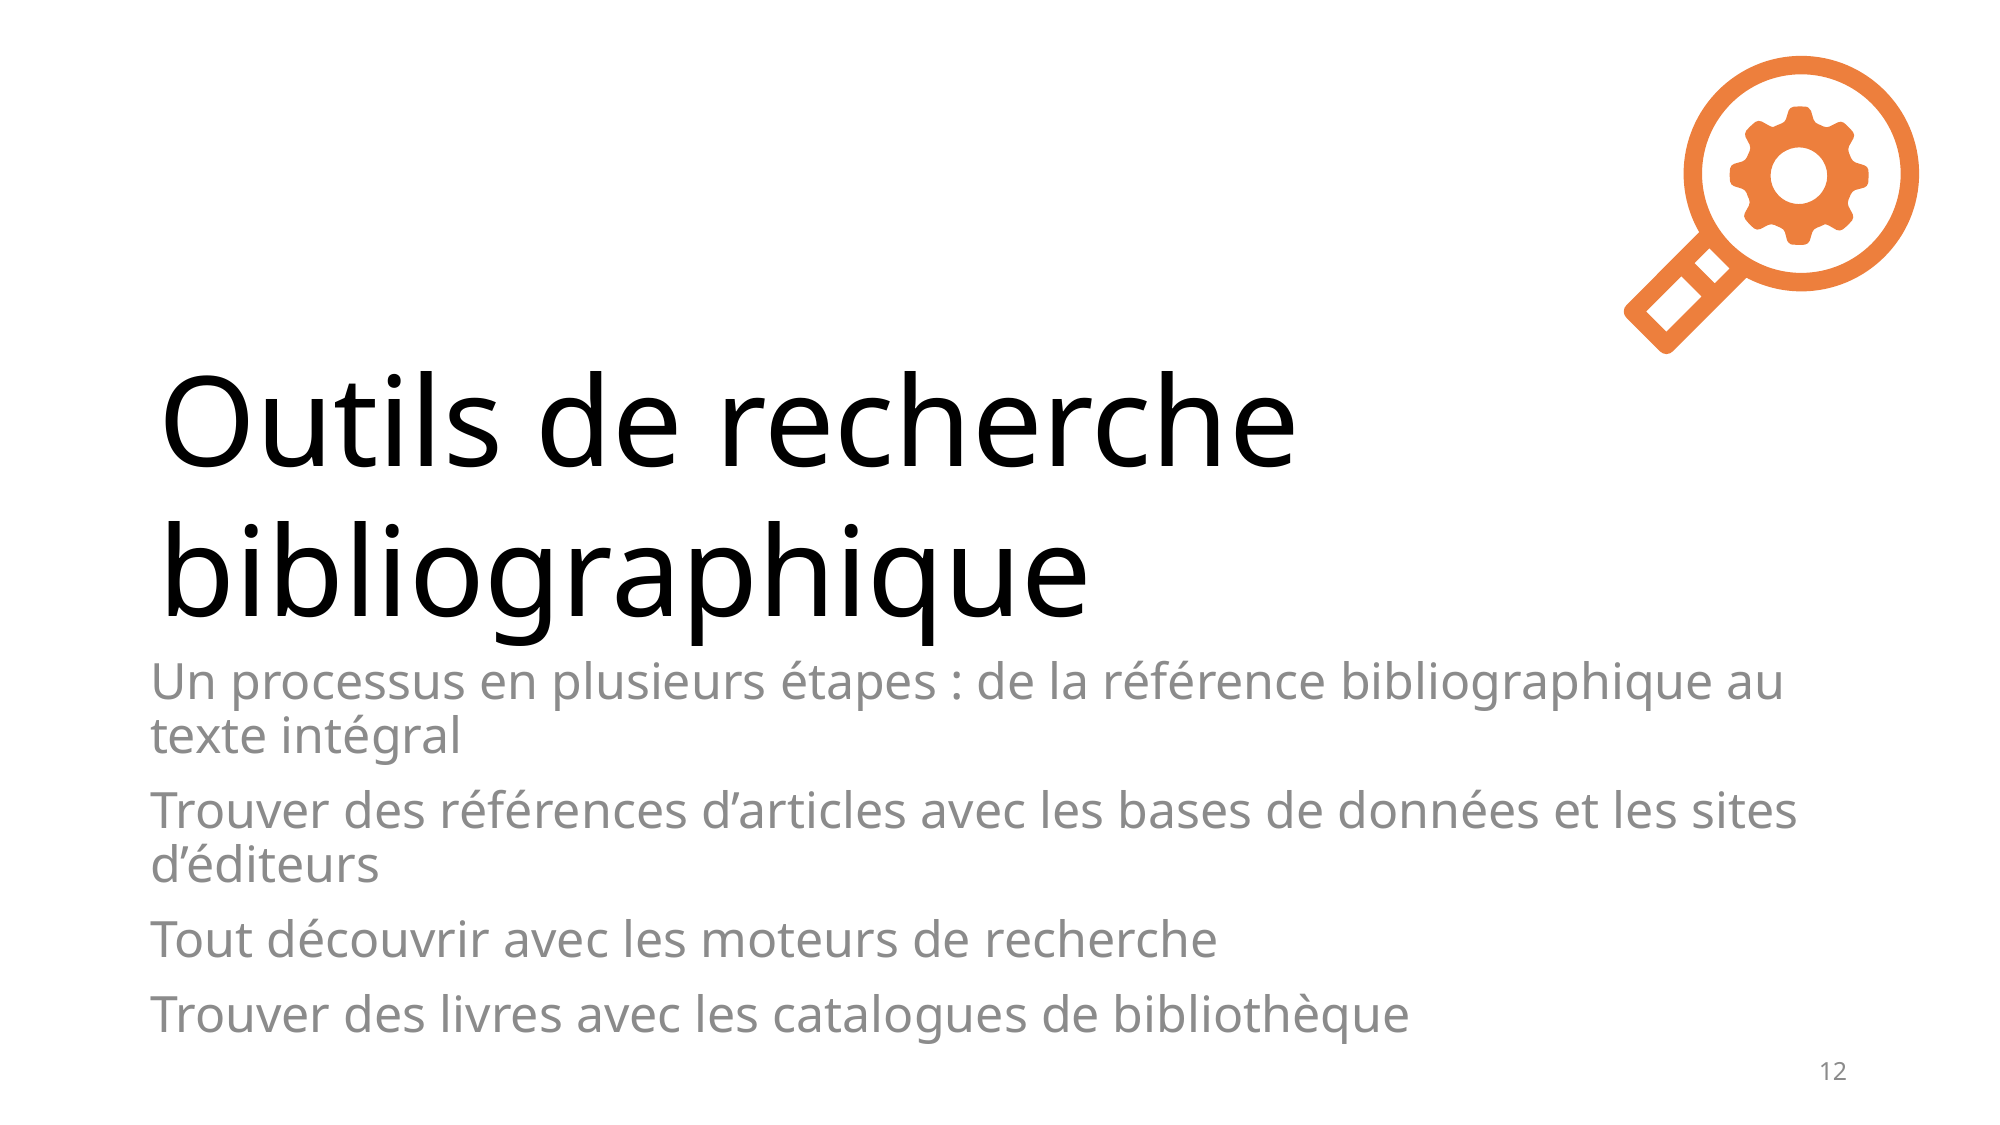

# Outils de recherche bibliographique
Un processus en plusieurs étapes : de la référence bibliographique au texte intégral
Trouver des références d’articles avec les bases de données et les sites d’éditeurs
Tout découvrir avec les moteurs de recherche
Trouver des livres avec les catalogues de bibliothèque
12